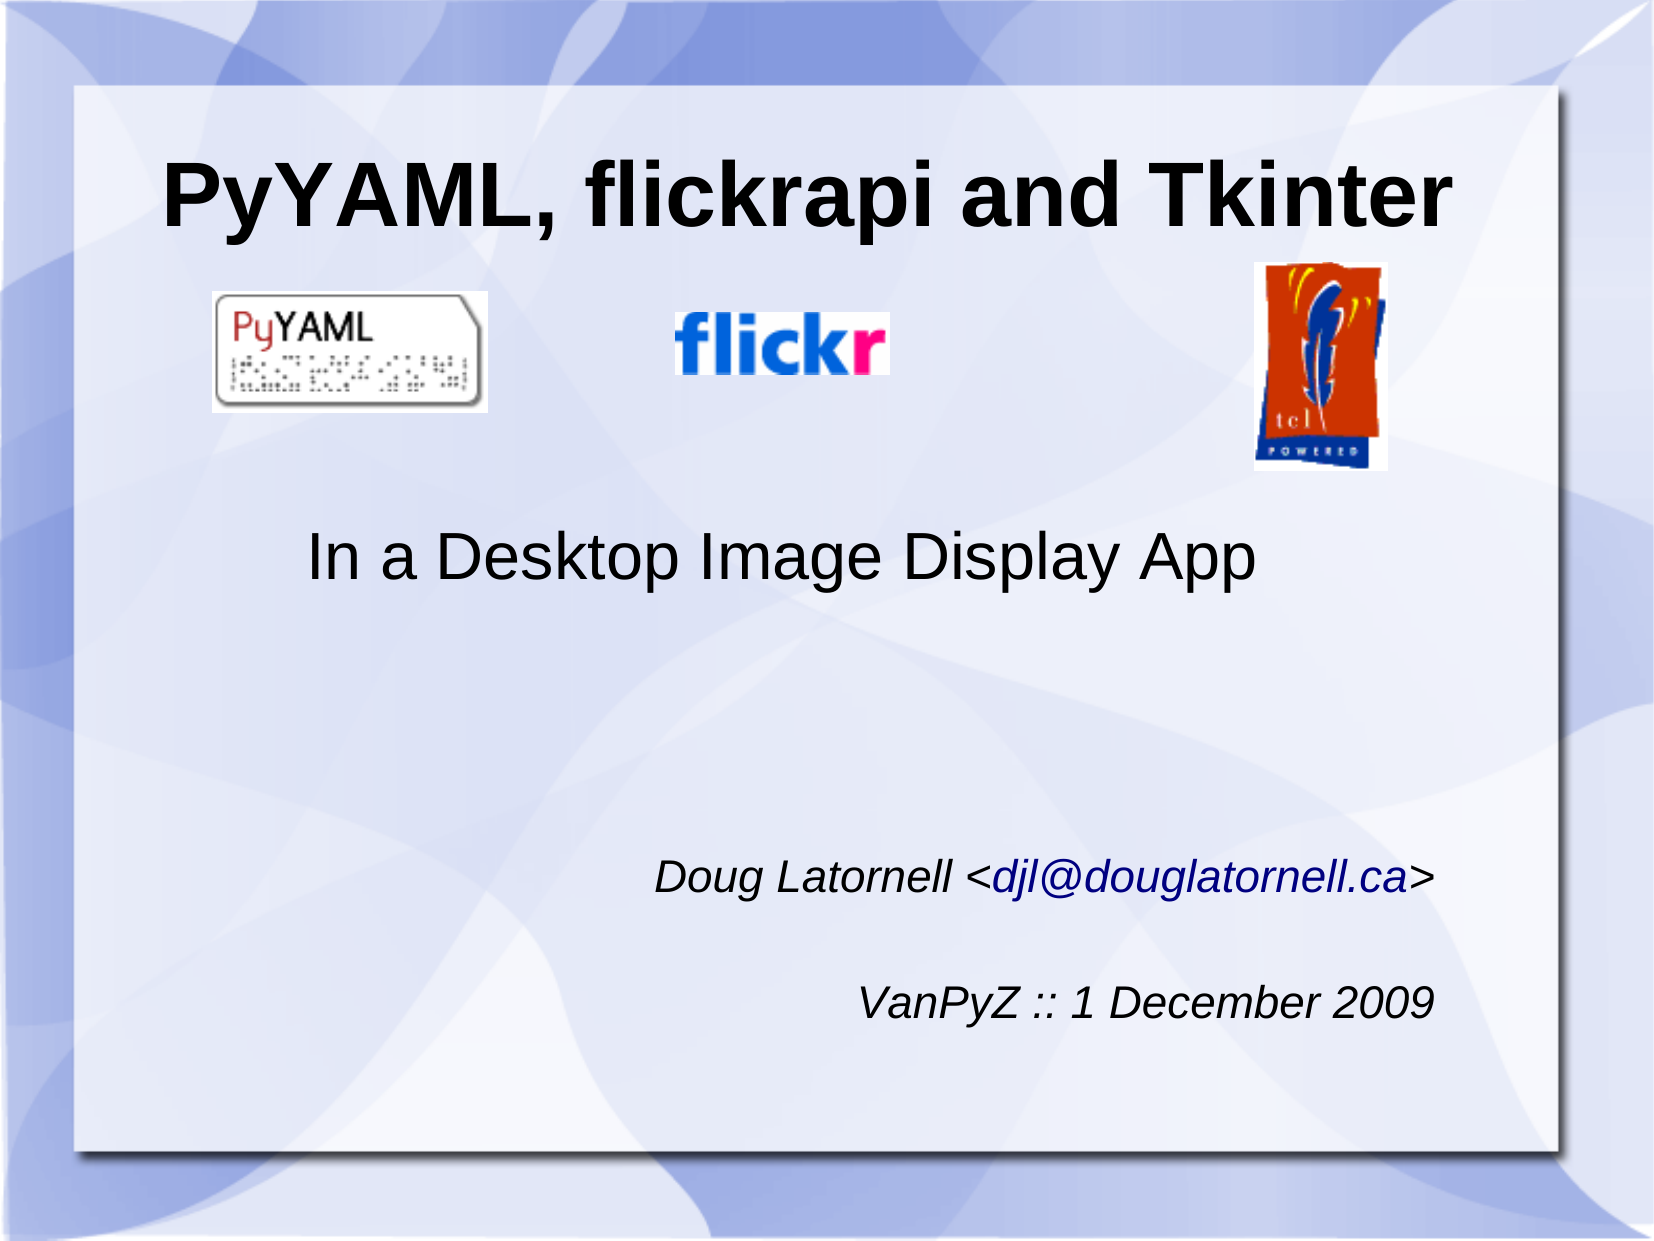

# PyYAML, flickrapi and Tkinter
In a Desktop Image Display App
Doug Latornell <djl@douglatornell.ca>
VanPyZ :: 1 December 2009